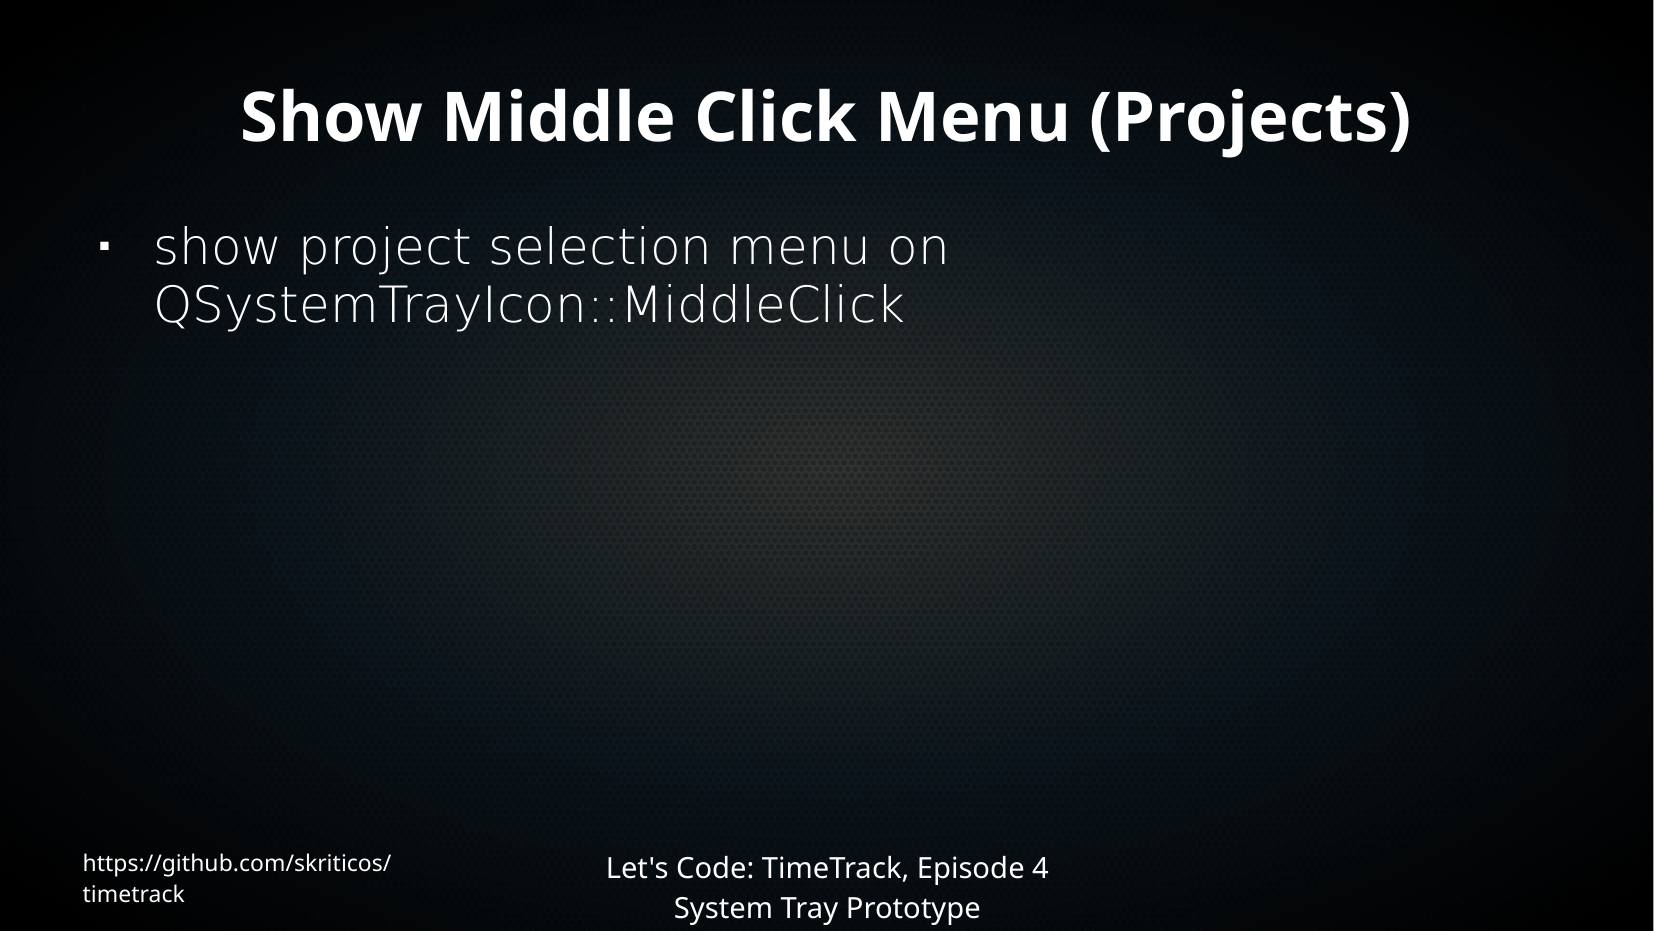

# Show Middle Click Menu (Projects)
show project selection menu on QSystemTrayIcon::MiddleClick